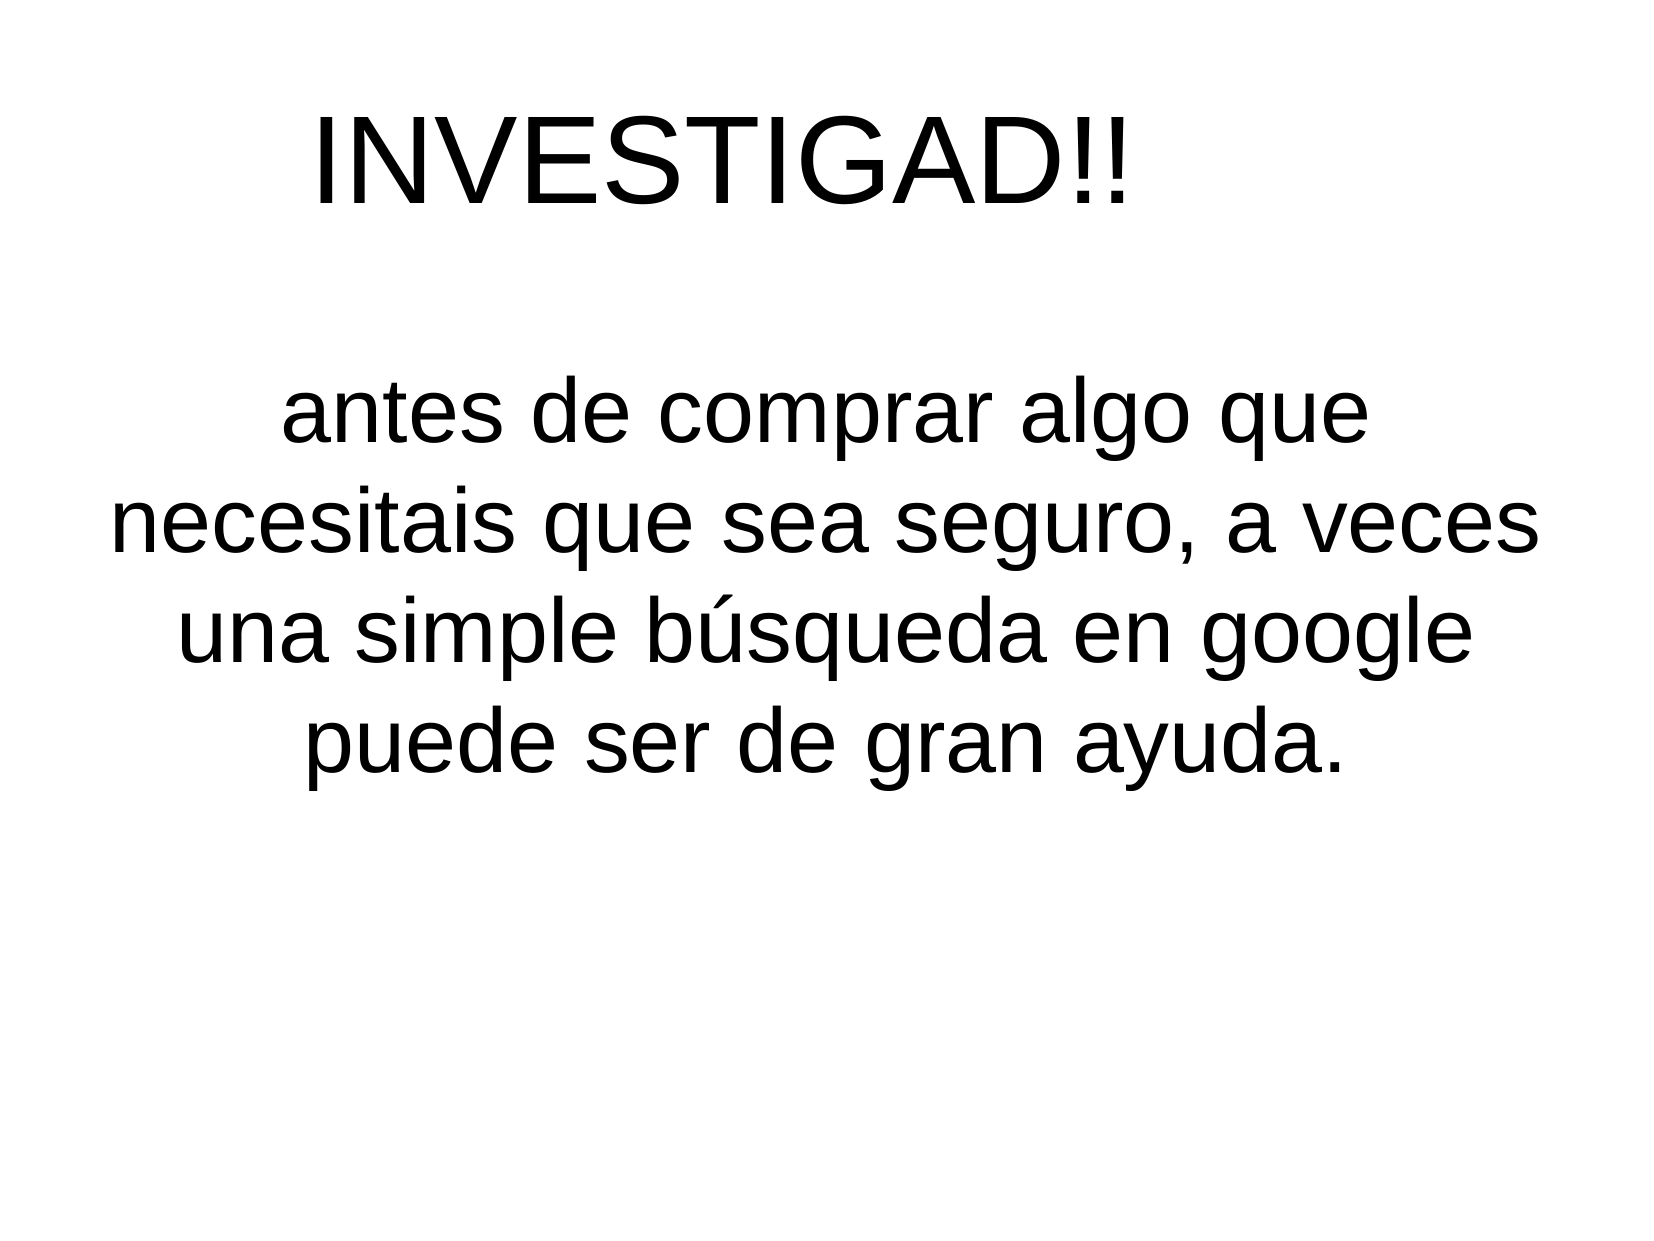

INVESTIGAD!!
antes de comprar algo que necesitais que sea seguro, a veces una simple búsqueda en google puede ser de gran ayuda.